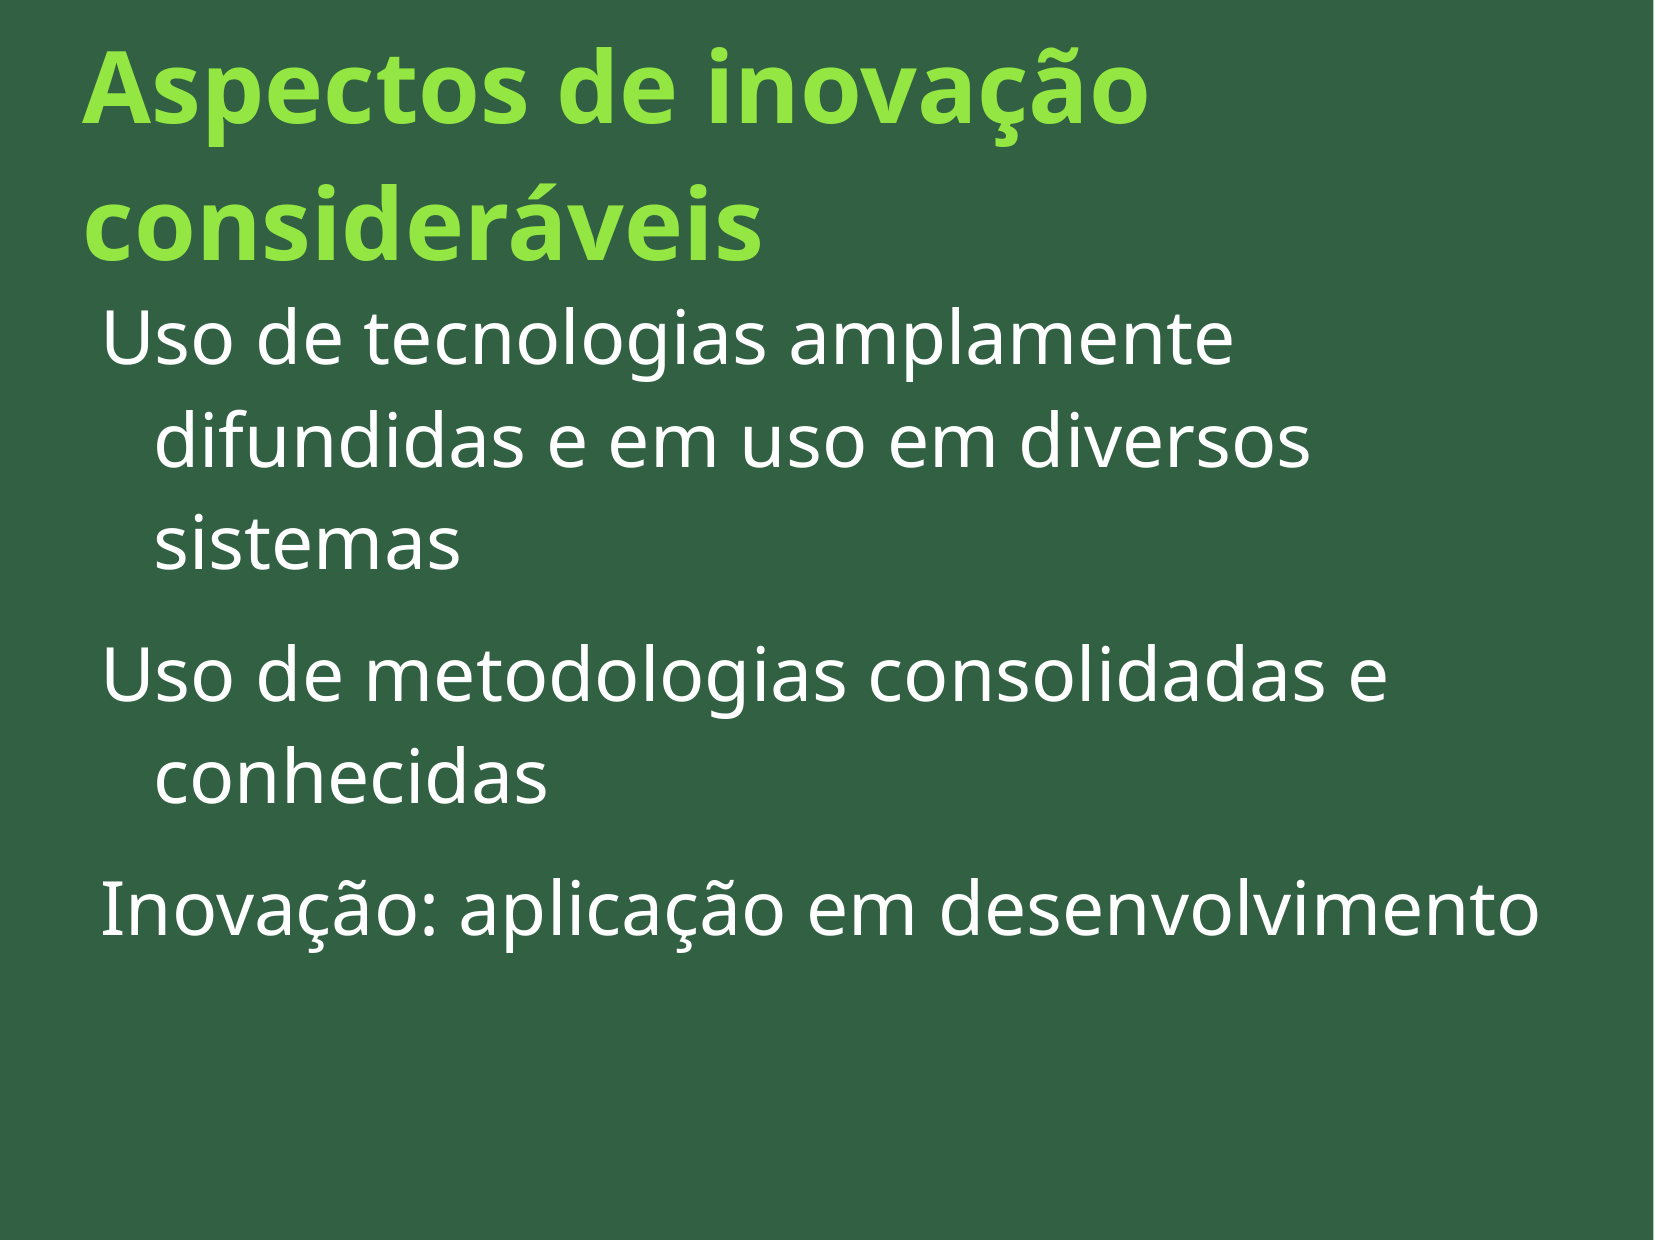

# Aspectos de inovação consideráveis
Uso de tecnologias amplamente difundidas e em uso em diversos sistemas
Uso de metodologias consolidadas e conhecidas
Inovação: aplicação em desenvolvimento